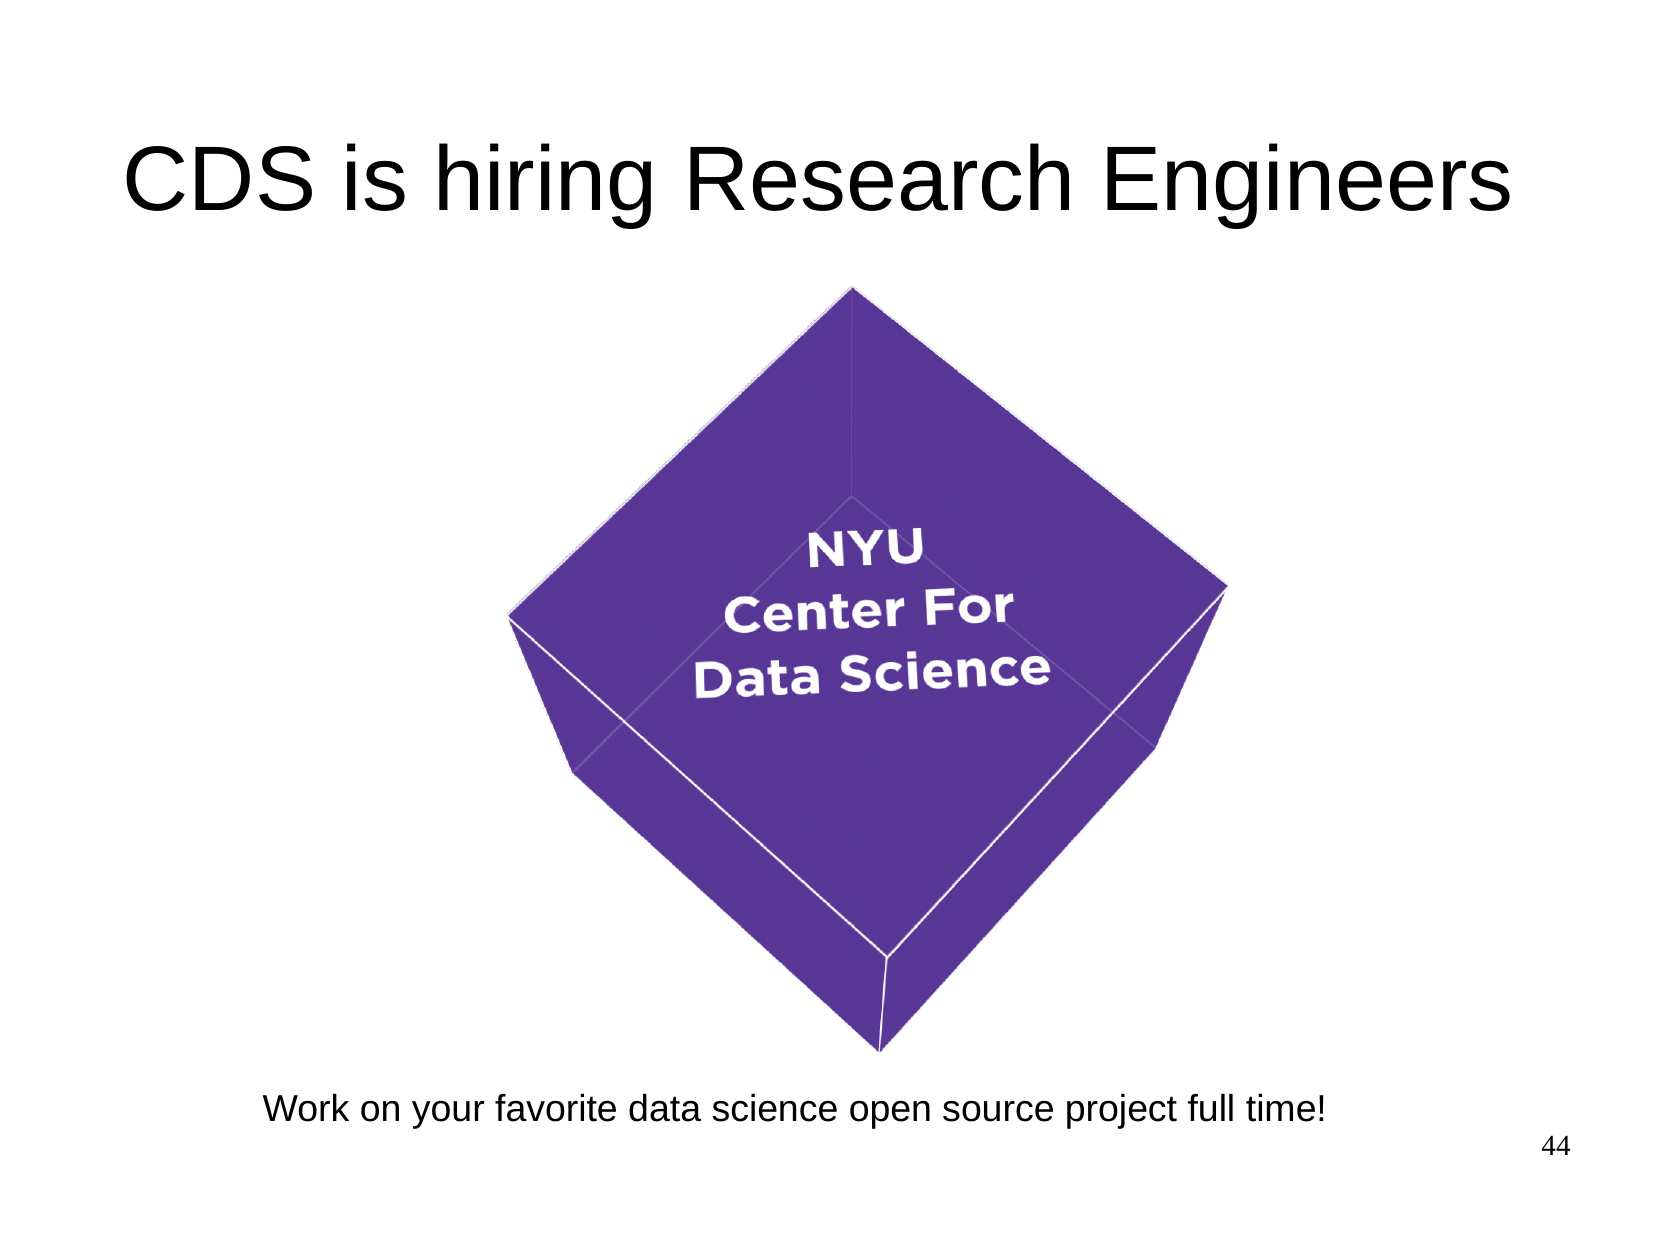

# CDS is hiring Research Engineers
Work on your favorite data science open source project full time!
44